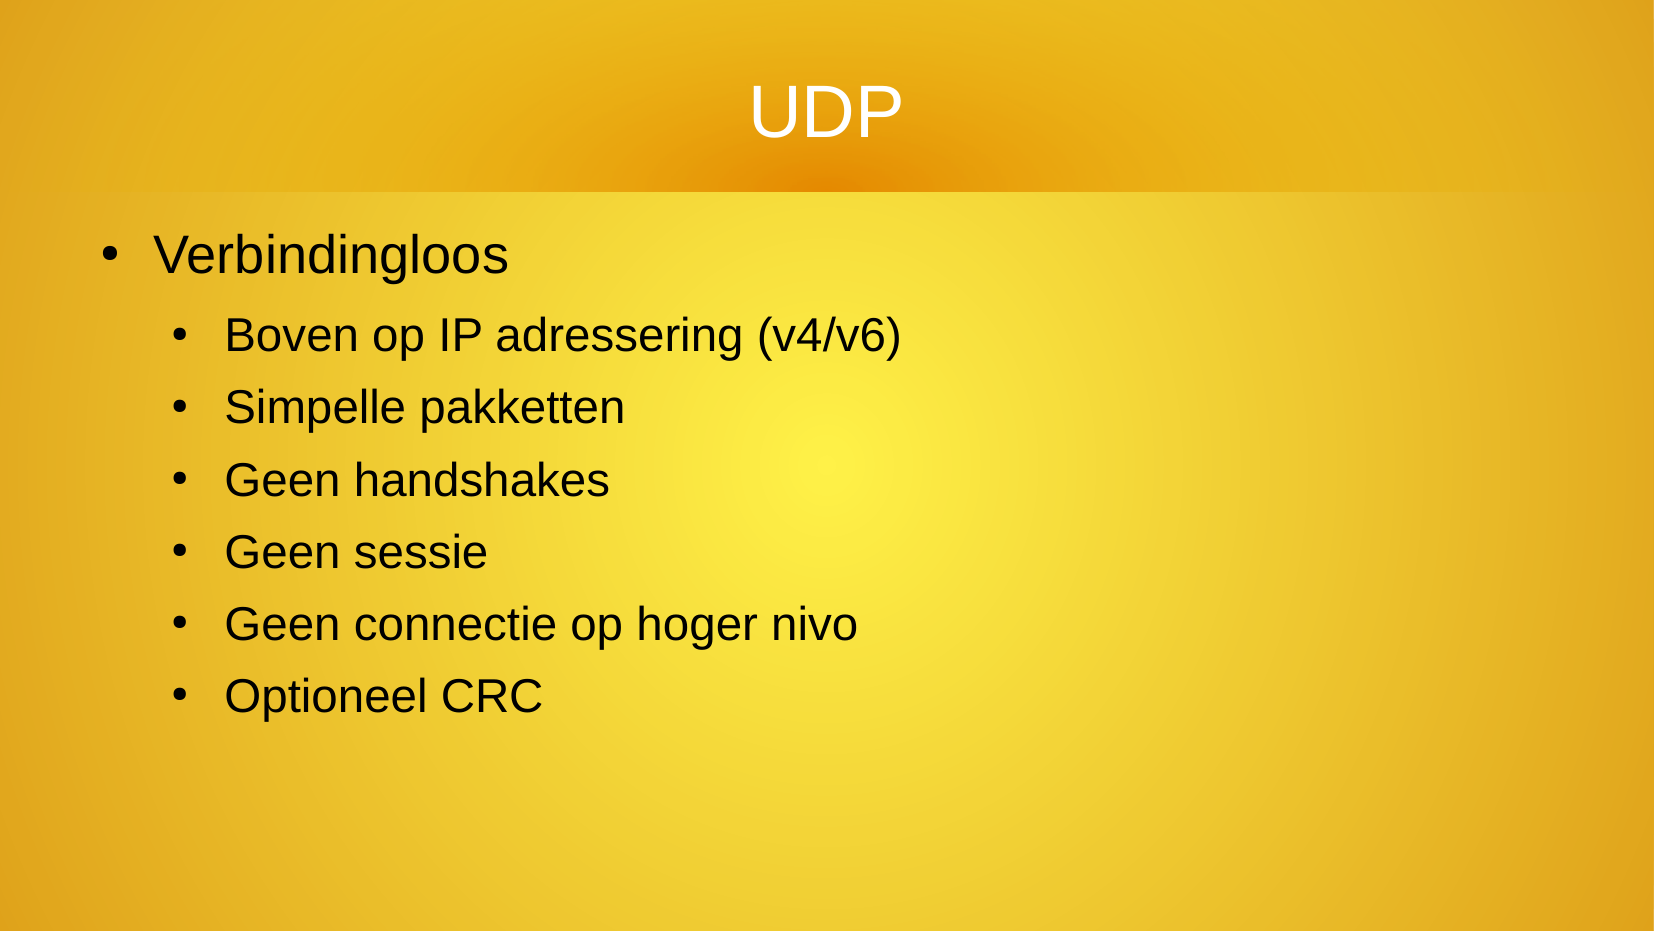

# UDP
Verbindingloos
Boven op IP adressering (v4/v6)
Simpelle pakketten
Geen handshakes
Geen sessie
Geen connectie op hoger nivo
Optioneel CRC